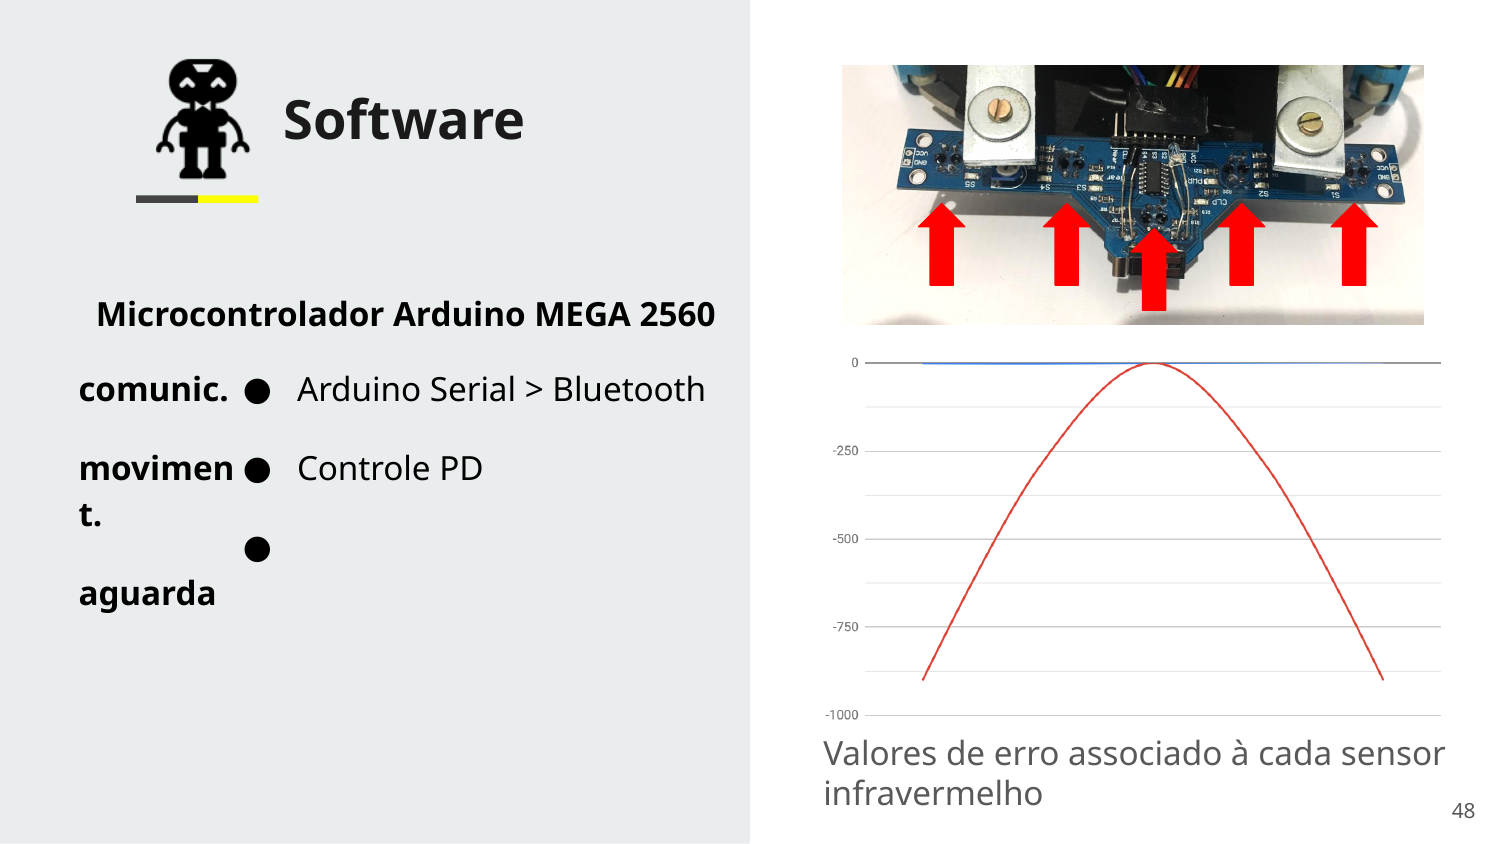

Software
# Microcontrolador Arduino MEGA 2560
comunic.
moviment.
aguarda
Arduino Serial > Bluetooth
Controle PD
Valores de erro associado à cada sensor infravermelho